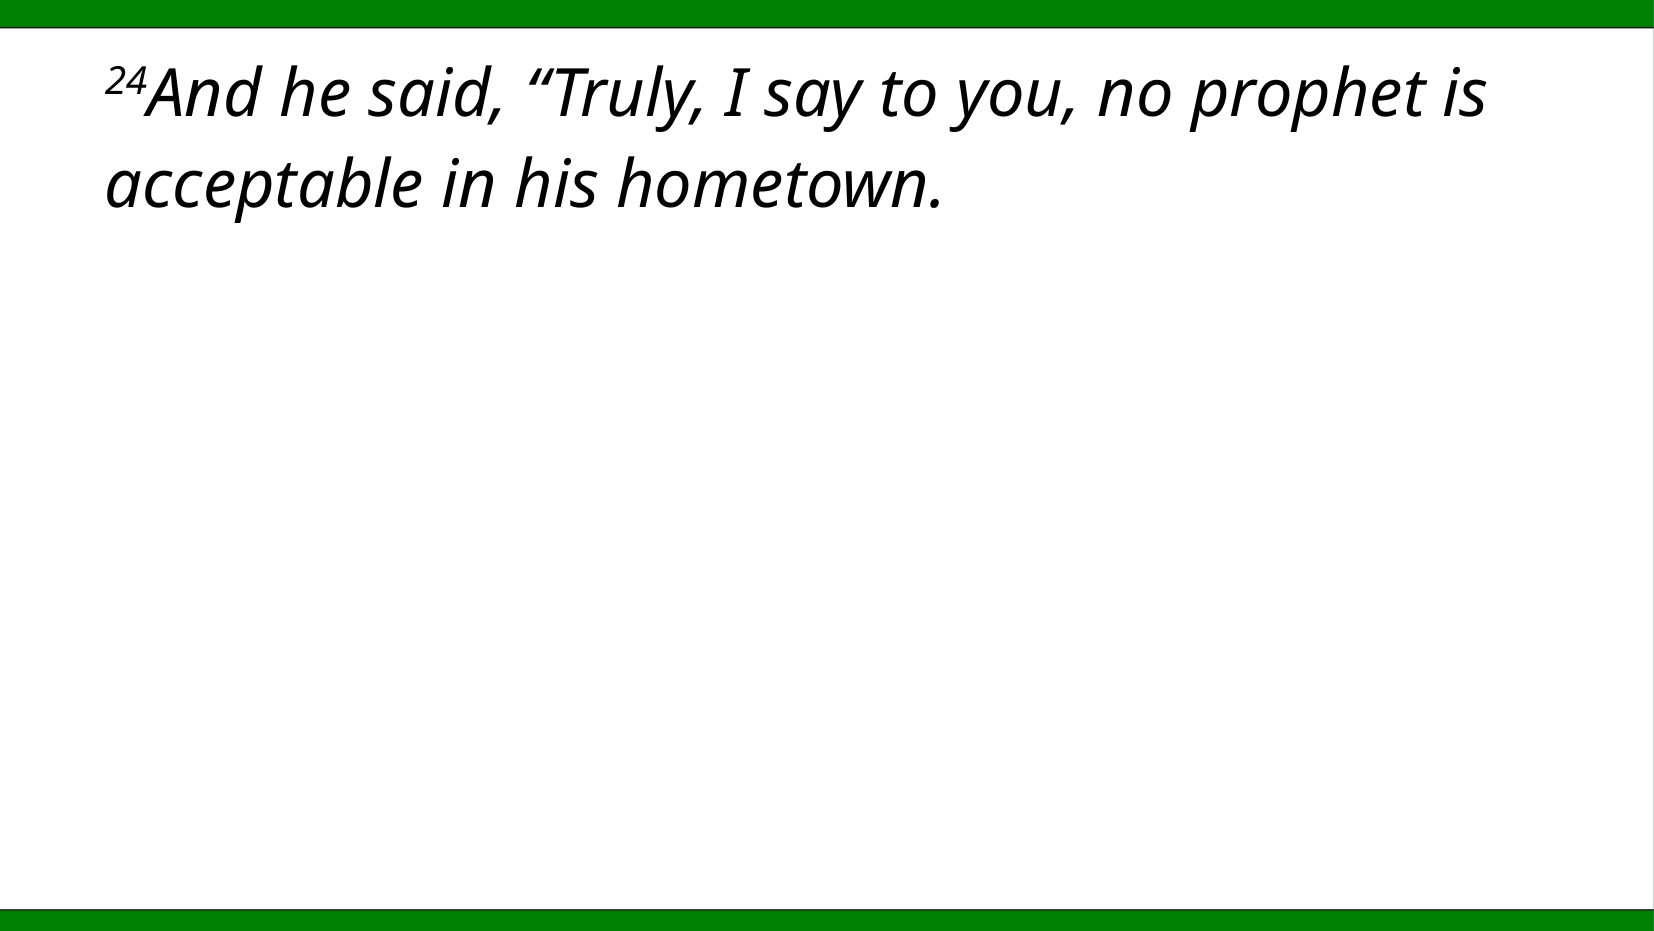

24And he said, “Truly, I say to you, no prophet is acceptable in his hometown.